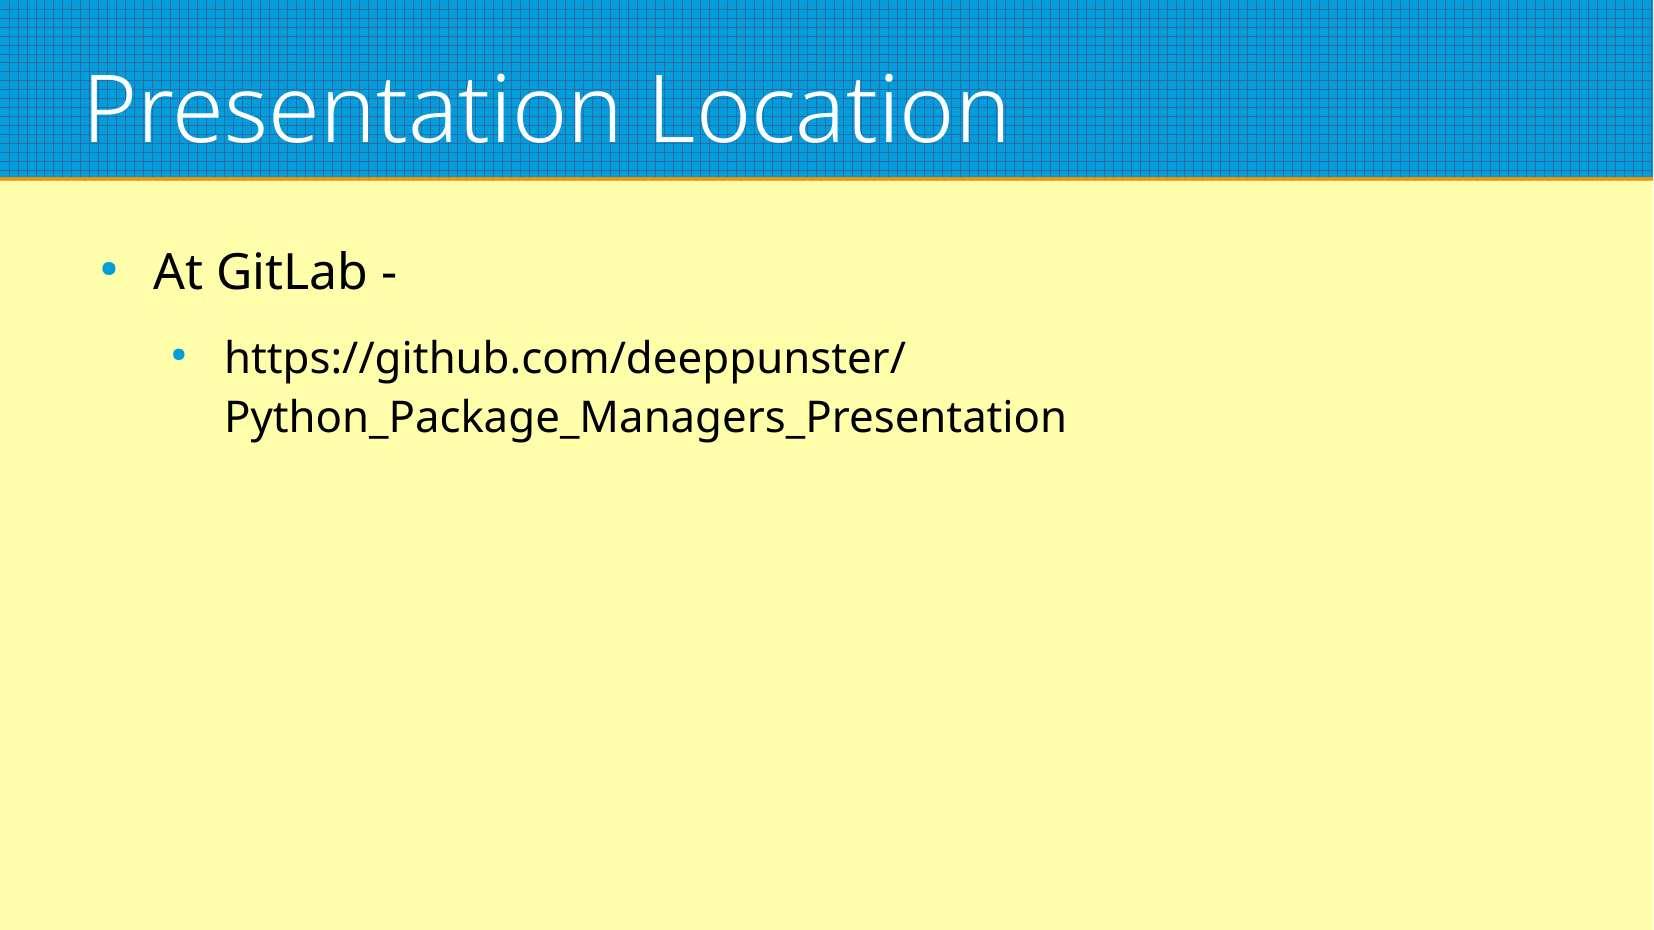

# Presentation Location
At GitLab -
https://github.com/deeppunster/Python_Package_Managers_Presentation